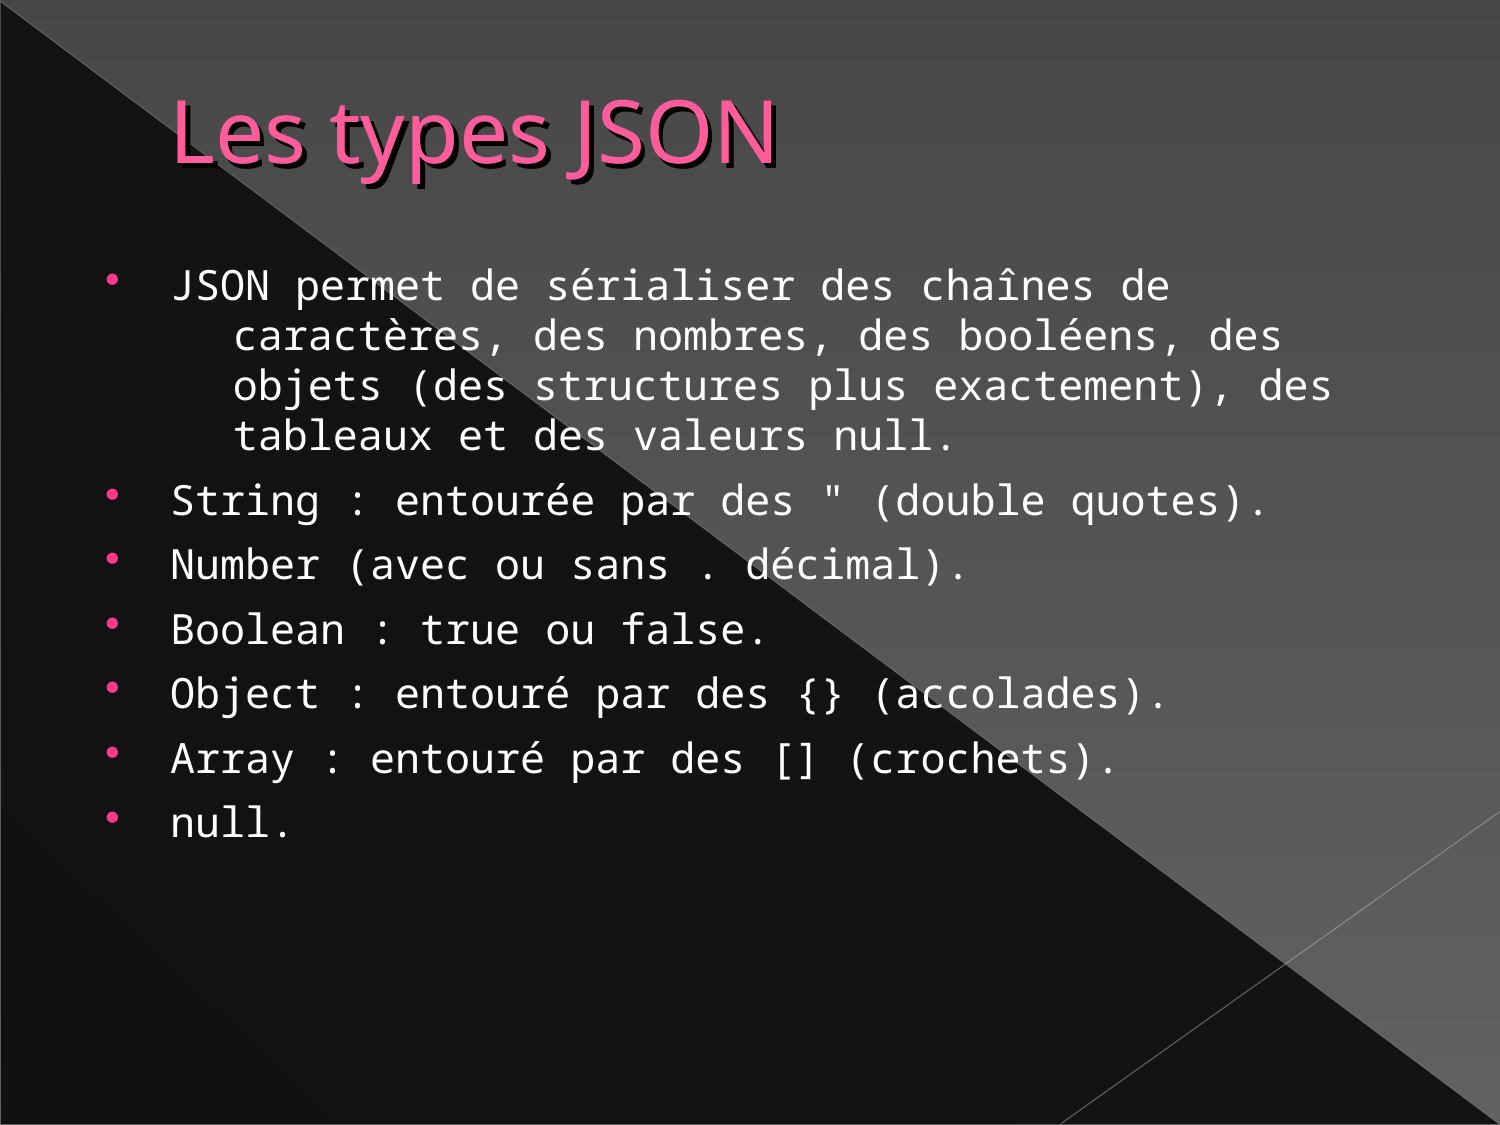

# Les types JSON
JSON permet de sérialiser des chaînes de caractères, des nombres, des booléens, des objets (des structures plus exactement), des tableaux et des valeurs null.
String : entourée par des " (double quotes).
Number (avec ou sans . décimal).
Boolean : true ou false.
Object : entouré par des {} (accolades).
Array : entouré par des [] (crochets).
null.